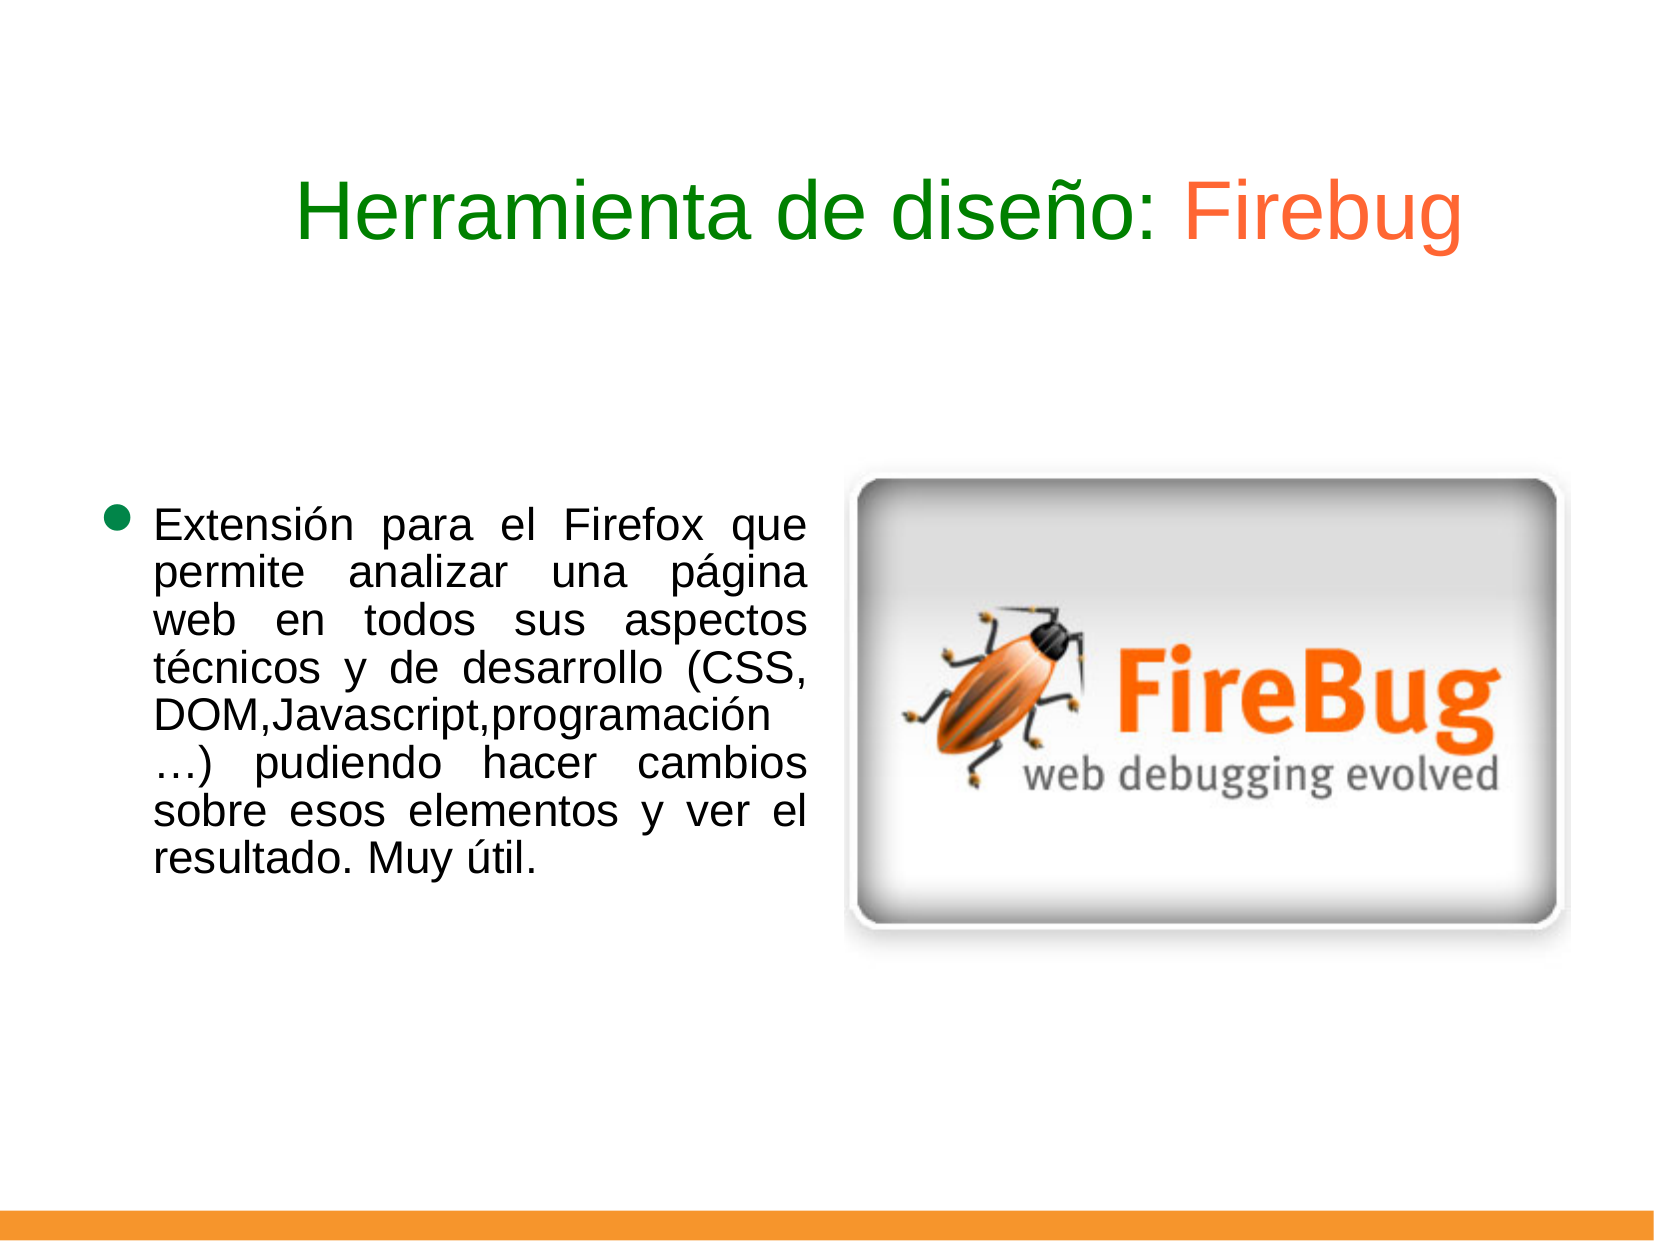

# Herramienta de diseño: Firebug
Extensión para el Firefox que permite analizar una página web en todos sus aspectos técnicos y de desarrollo (CSS, DOM,Javascript,programación…) pudiendo hacer cambios sobre esos elementos y ver el resultado. Muy útil.